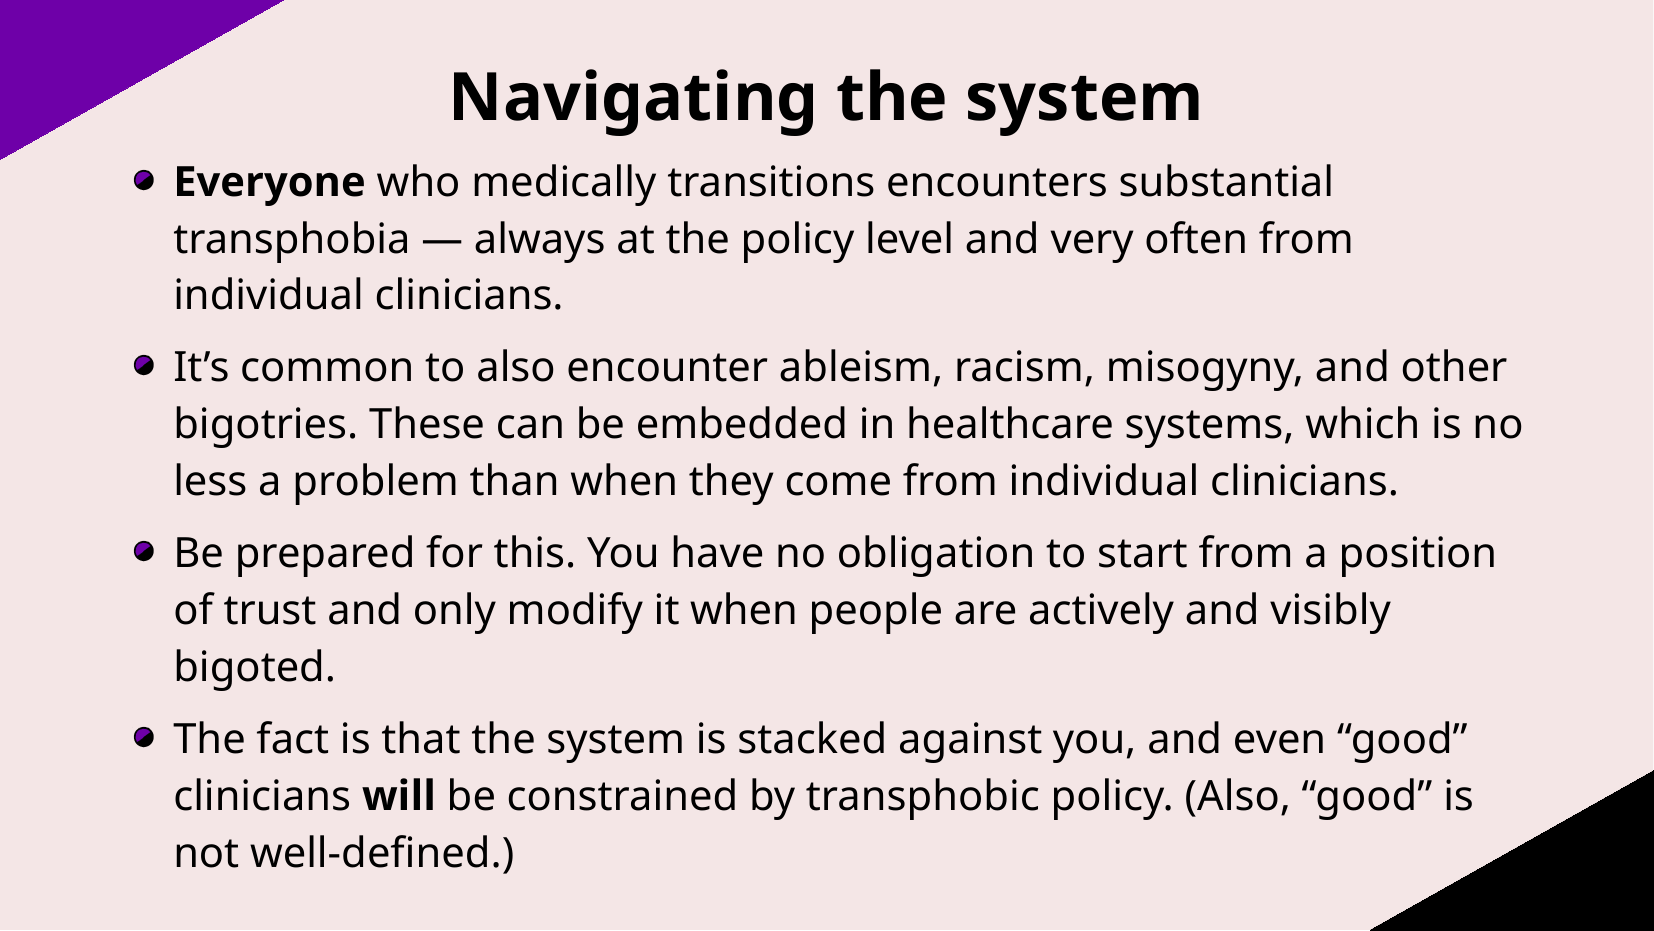

# Navigating the system
Everyone who medically transitions encounters substantial transphobia — always at the policy level and very often from individual clinicians.
It’s common to also encounter ableism, racism, misogyny, and other bigotries. These can be embedded in healthcare systems, which is no less a problem than when they come from individual clinicians.
Be prepared for this. You have no obligation to start from a position of trust and only modify it when people are actively and visibly bigoted.
The fact is that the system is stacked against you, and even “good” clinicians will be constrained by transphobic policy. (Also, “good” is not well-defined.)